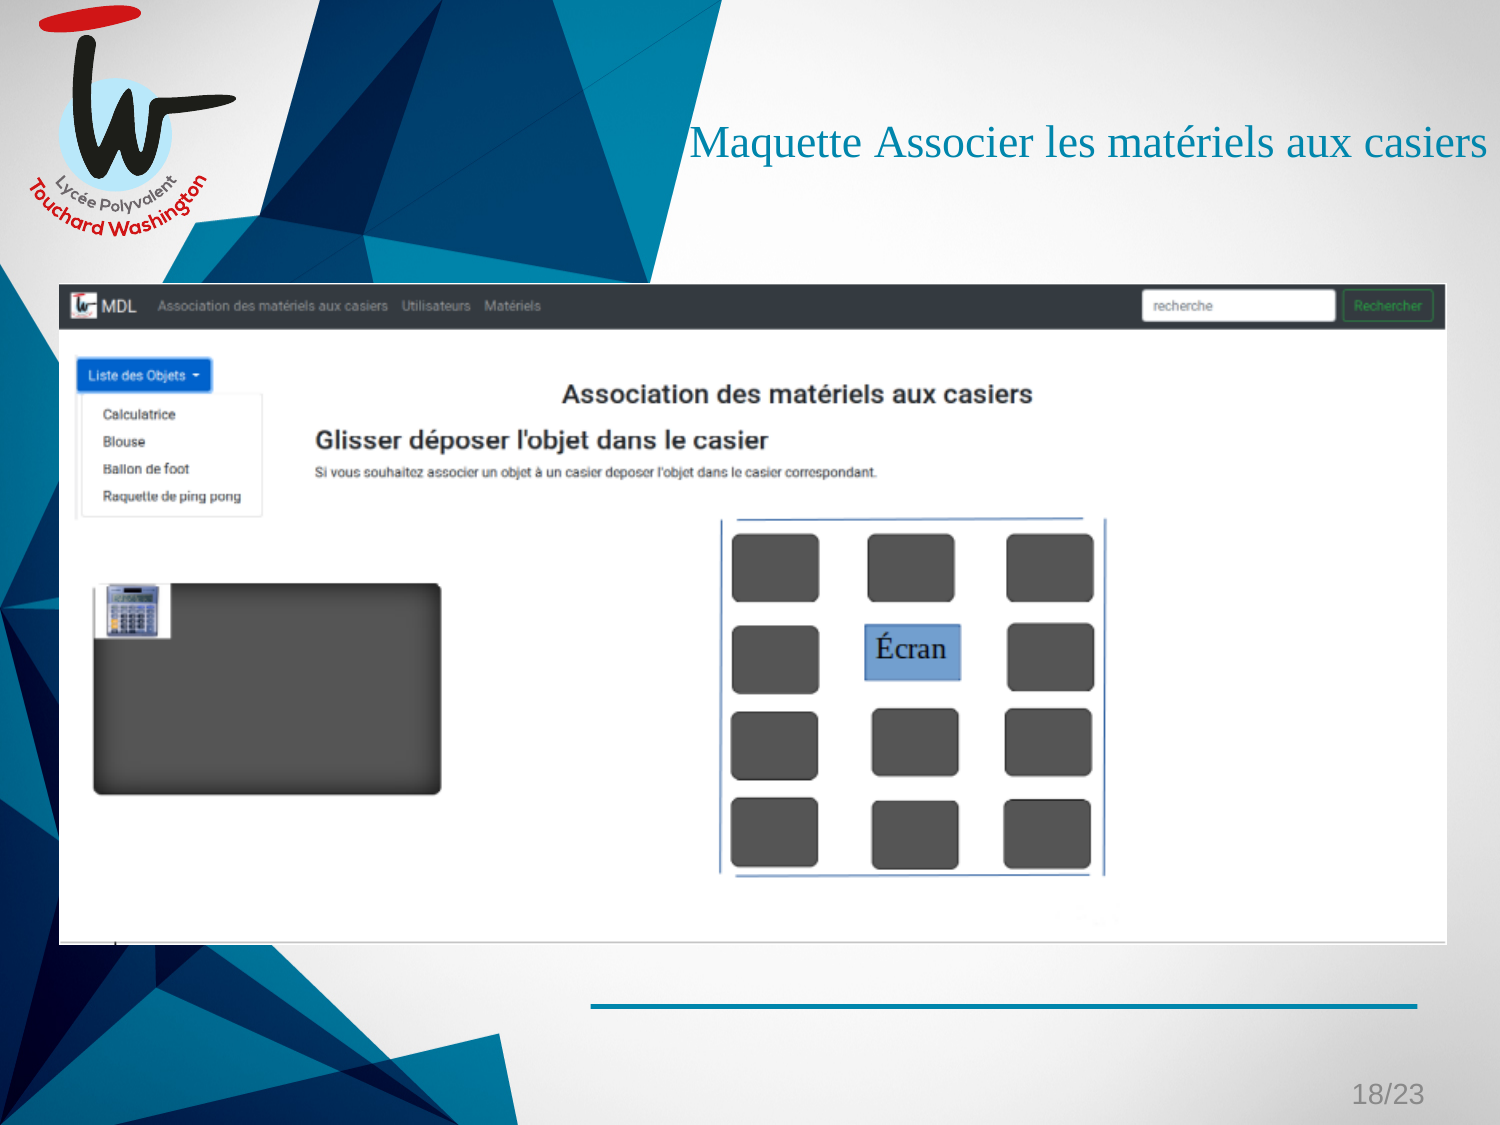

# Maquette Associer les matériels aux casiers
18